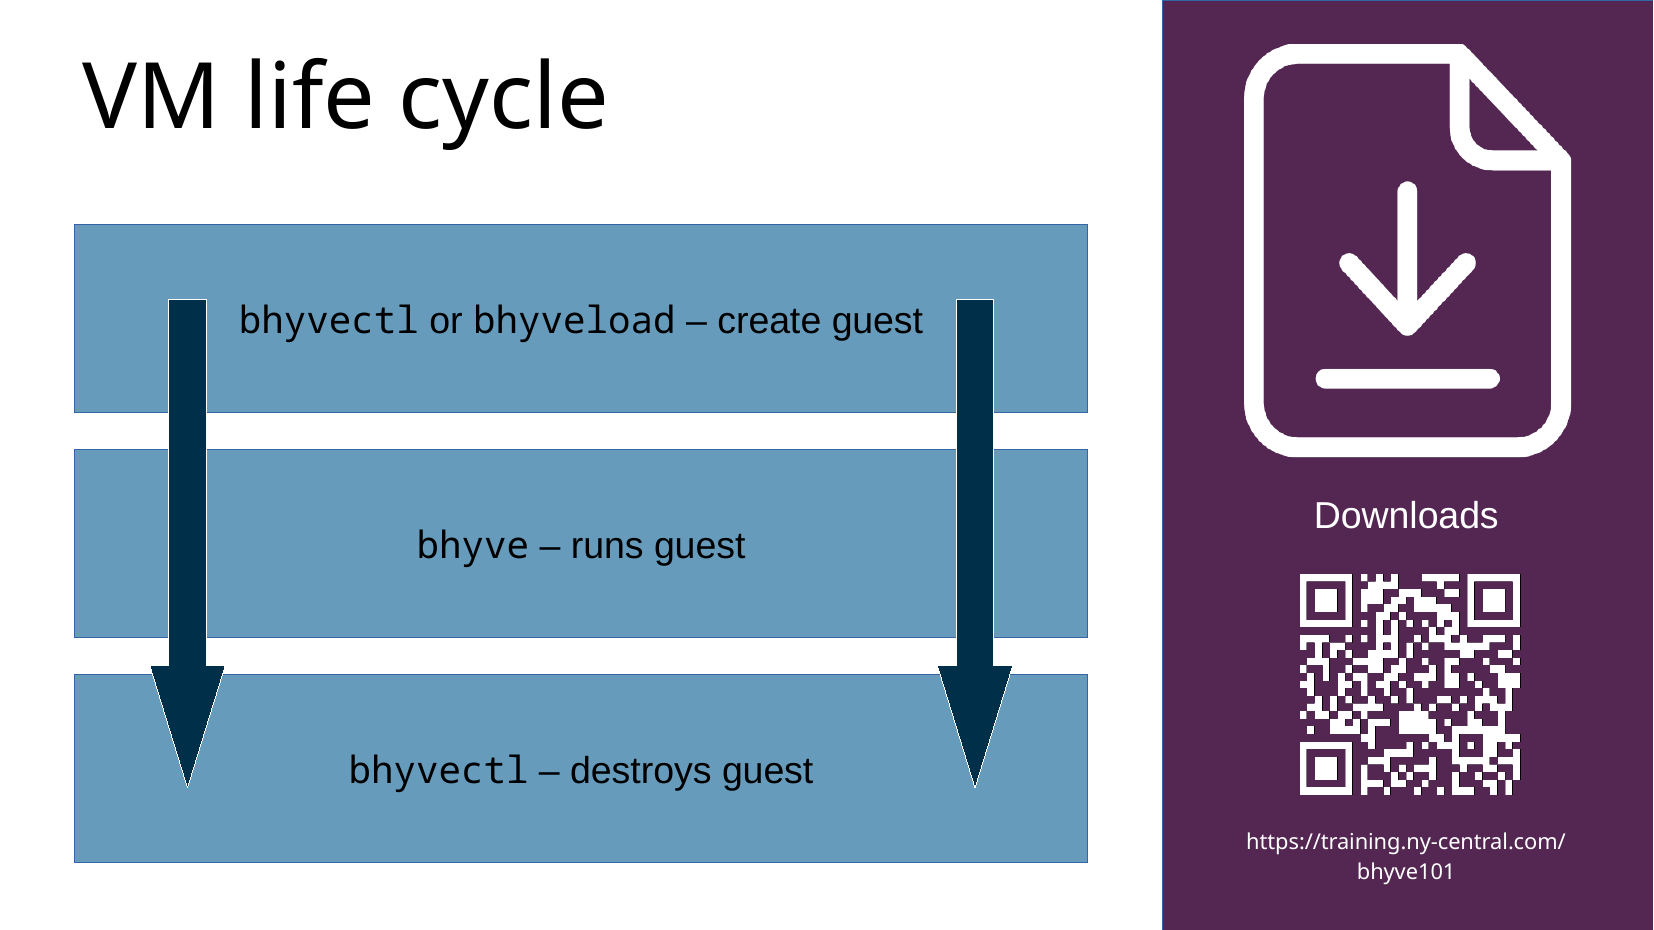

# VM life cycle
bhyvectl or bhyveload – create guest
bhyve – runs guest
Downloads
bhyvectl – destroys guest
https://training.ny-central.com/bhyve101